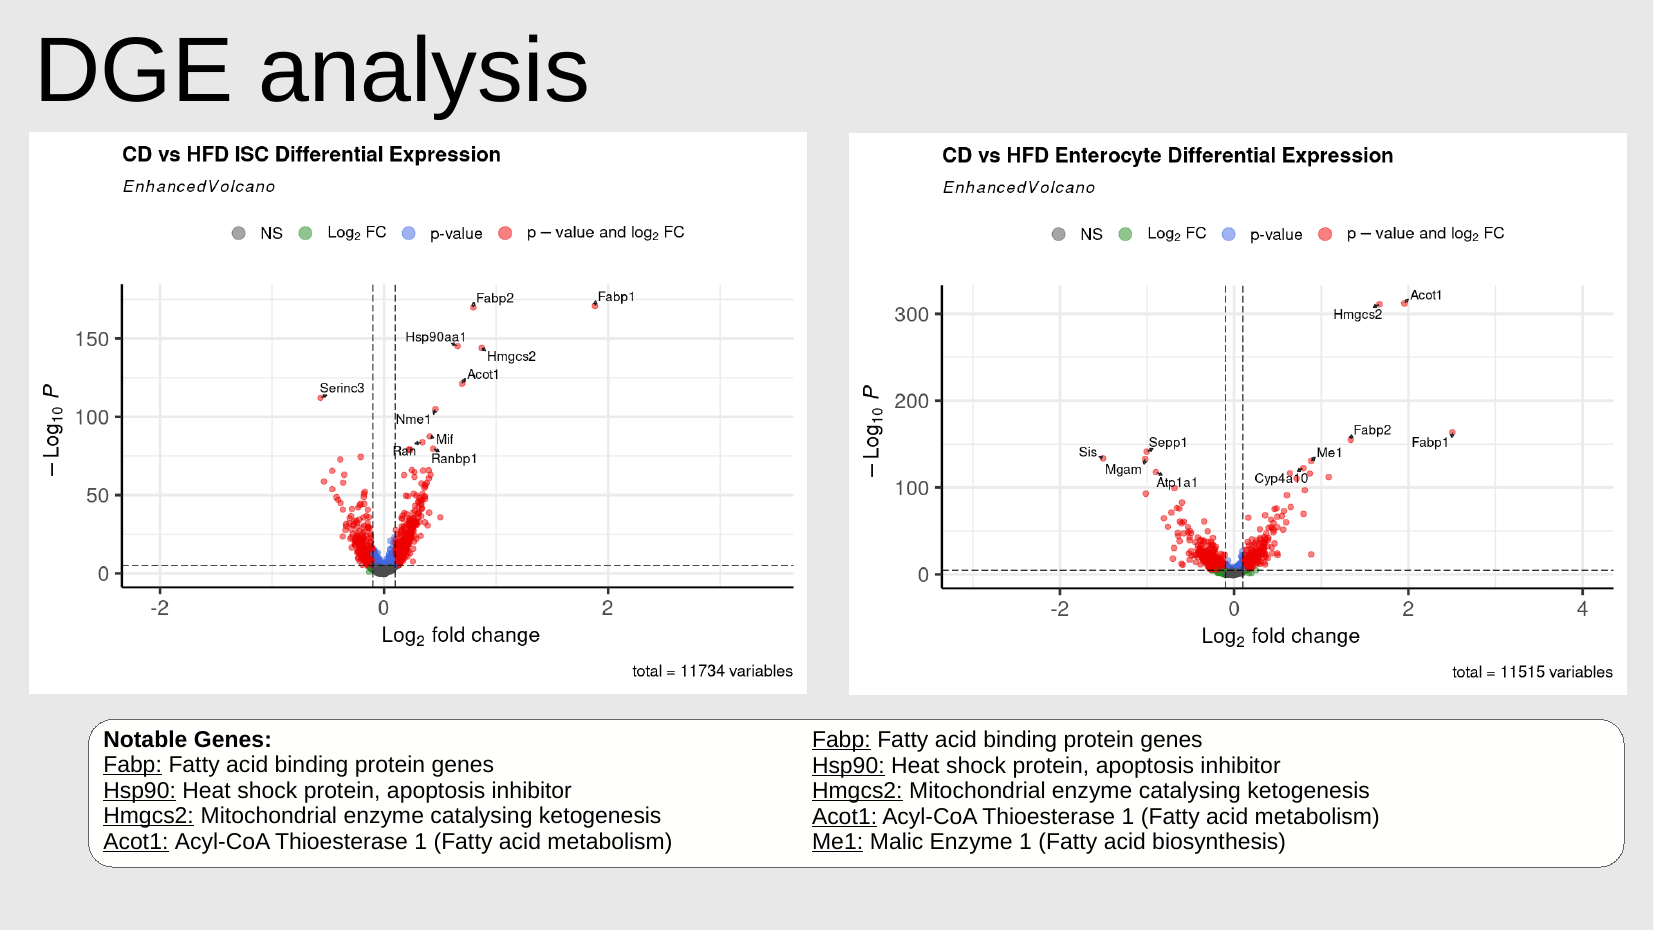

# DGE analysis
Fabp: Fatty acid binding protein genes
Hsp90: Heat shock protein, apoptosis inhibitor
Hmgcs2: Mitochondrial enzyme catalysing ketogenesis
Acot1: Acyl-CoA Thioesterase 1 (Fatty acid metabolism)
Me1: Malic Enzyme 1 (Fatty acid biosynthesis)
Notable Genes:
Fabp: Fatty acid binding protein genes
Hsp90: Heat shock protein, apoptosis inhibitor
Hmgcs2: Mitochondrial enzyme catalysing ketogenesis
Acot1: Acyl-CoA Thioesterase 1 (Fatty acid metabolism)